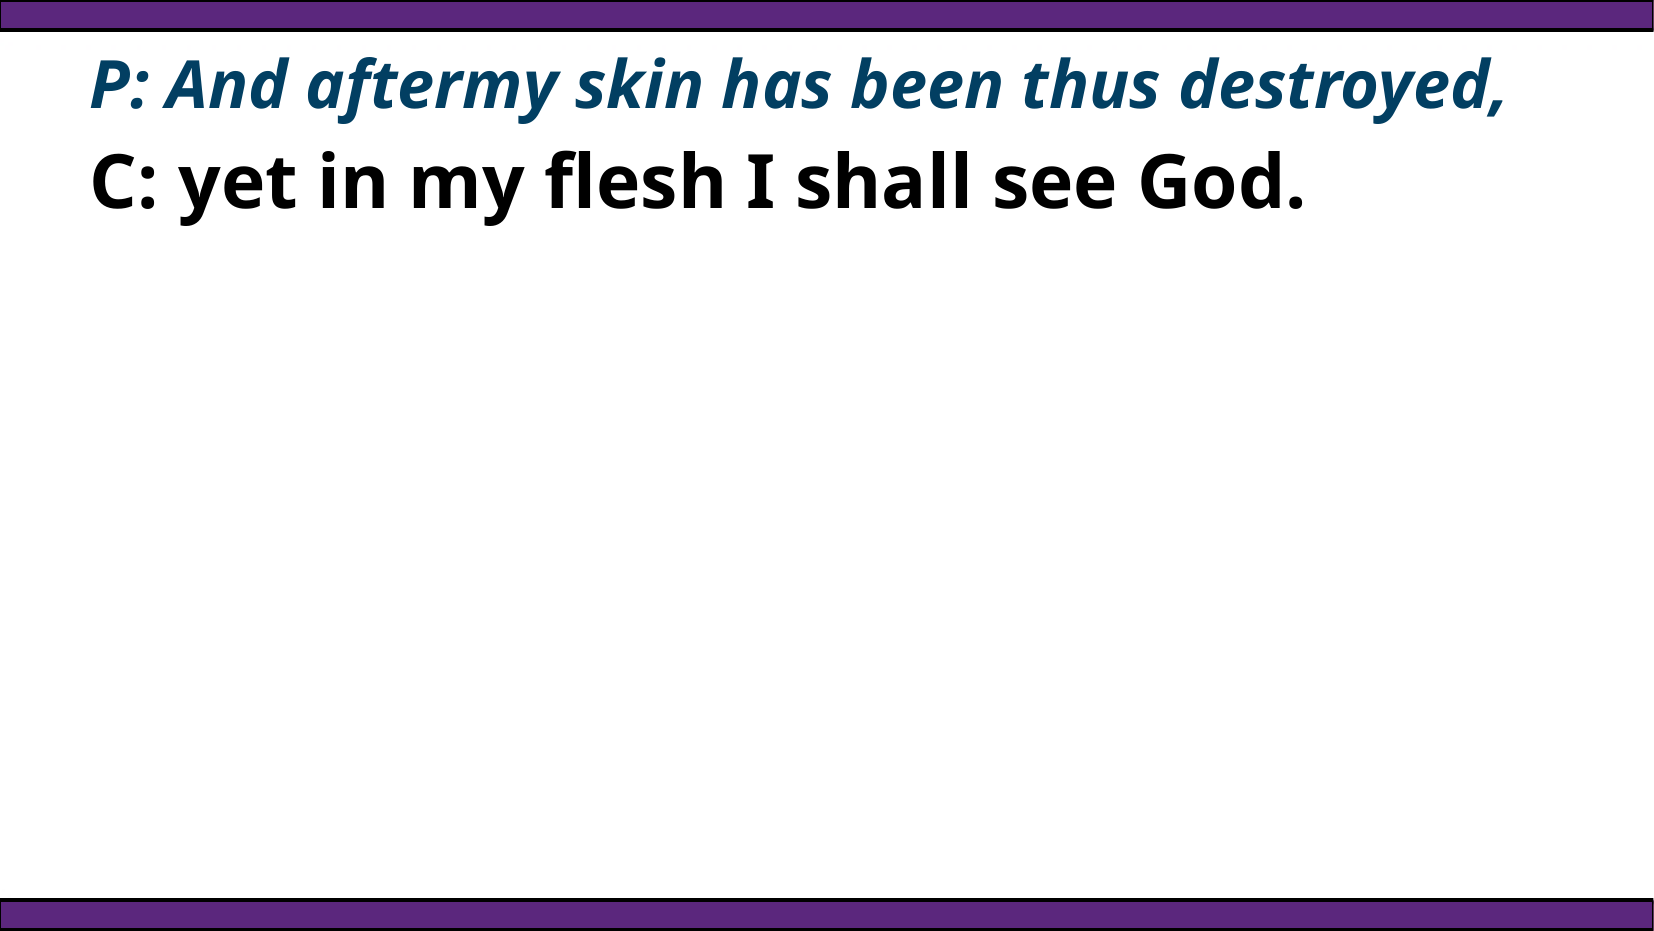

P: And aftermy skin has been thus destroyed,
C: yet in my flesh I shall see God.